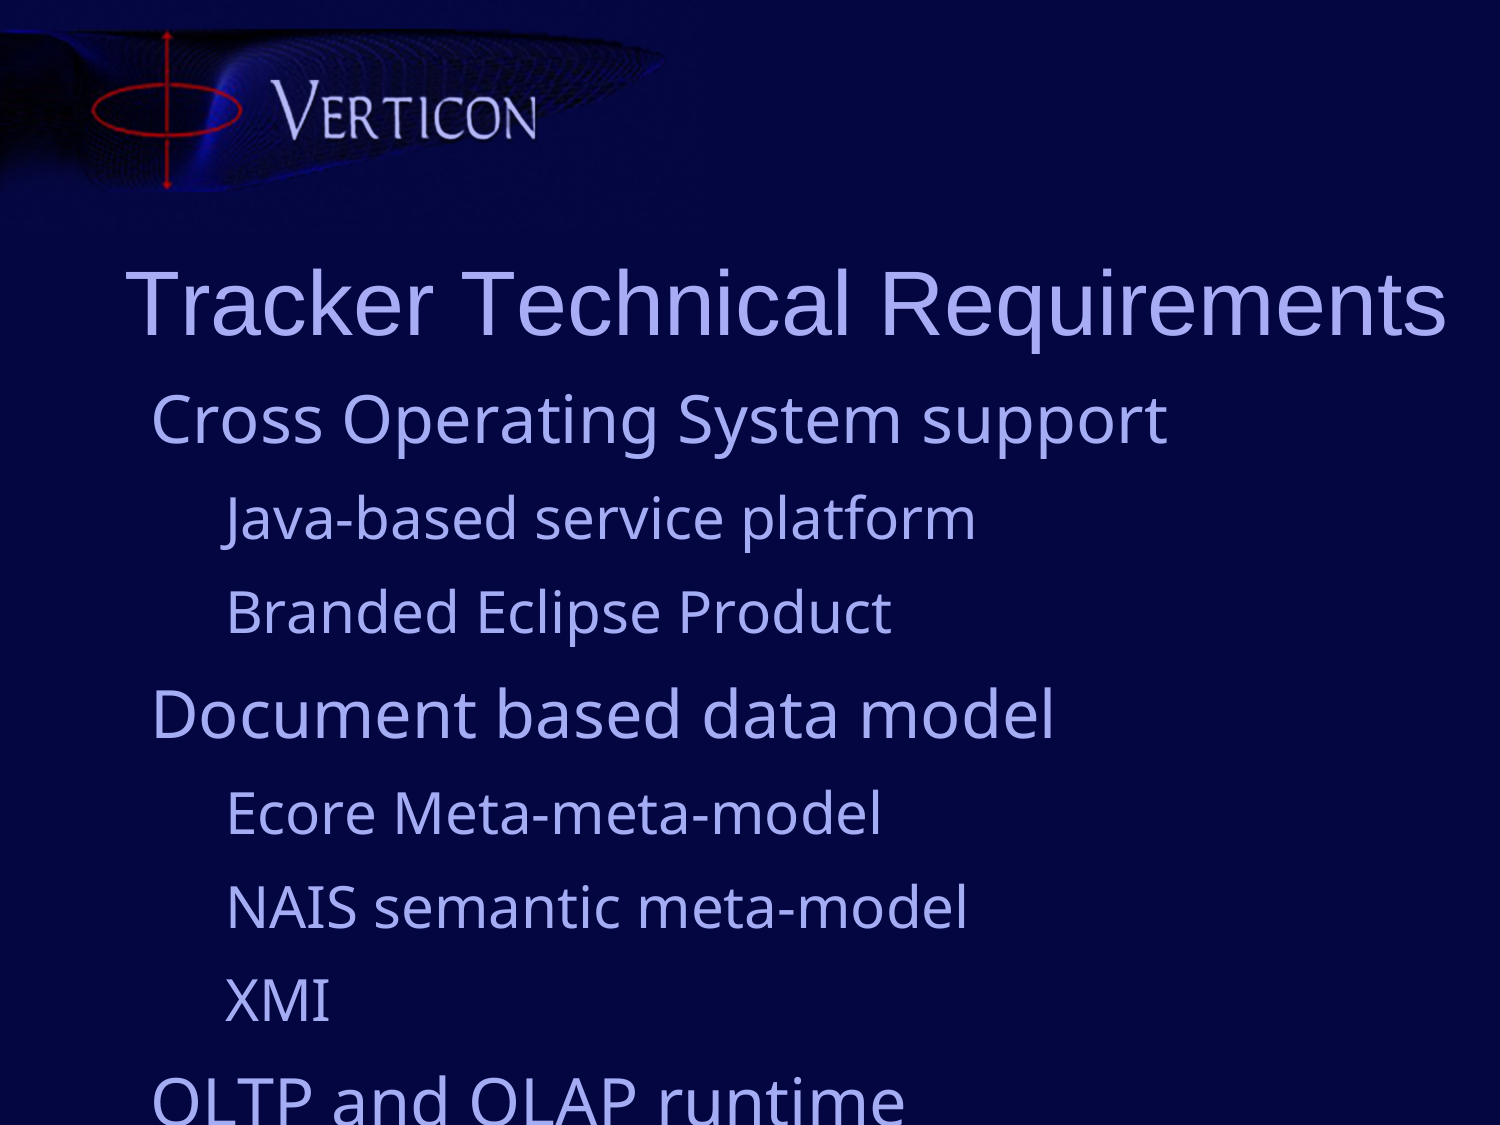

# Tracker Technical Requirements
Cross Operating System support
Java-based service platform
Branded Eclipse Product
Document based data model
Ecore Meta-meta-model
NAIS semantic meta-model
XMI
OLTP and OLAP runtime